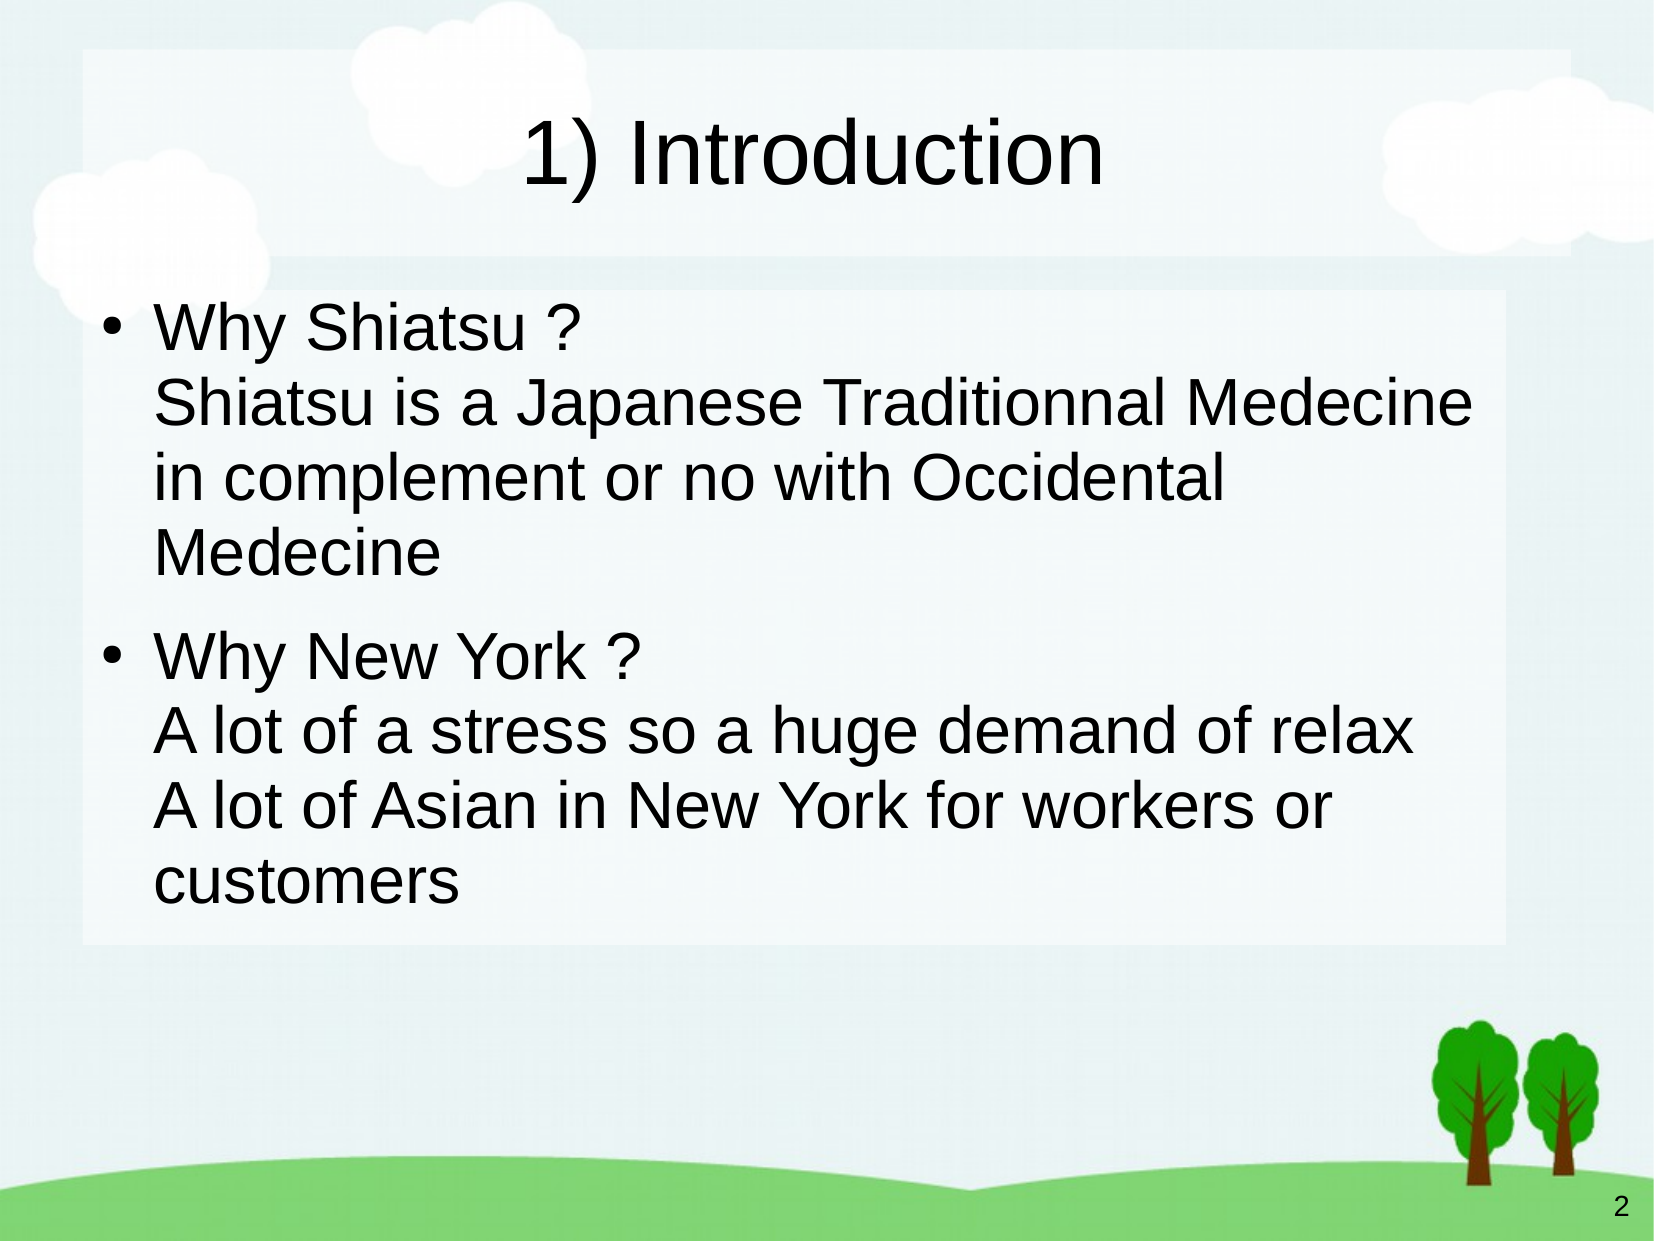

# 1) Introduction
Why Shiatsu ? 												Shiatsu is a Japanese Traditionnal Medecine in complement or no with Occidental Medecine
Why New York ? 												A lot of a stress so a huge demand of relax 	 A lot of Asian in New York for workers or customers
2